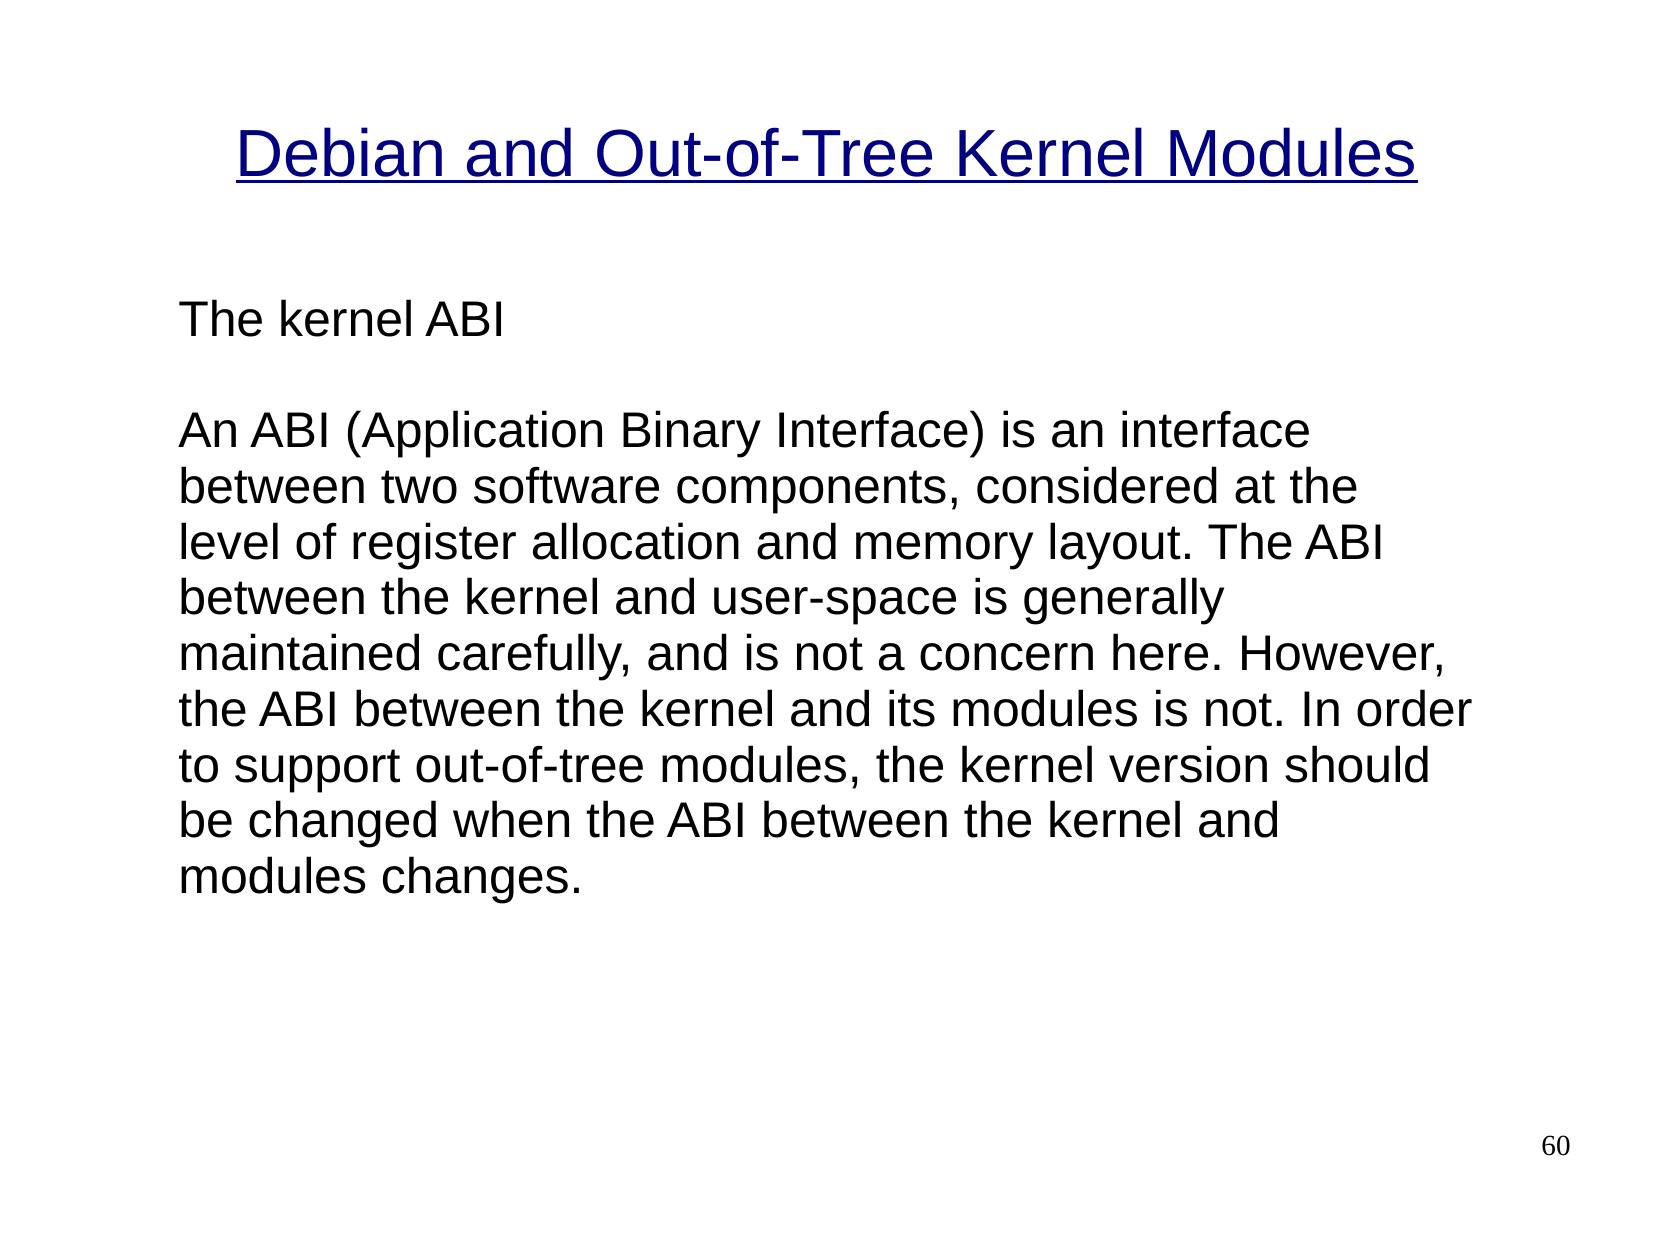

# Debian and Out-of-Tree Kernel Modules
The kernel ABI
An ABI (Application Binary Interface) is an interface between two software components, considered at the level of register allocation and memory layout. The ABI between the kernel and user-space is generally maintained carefully, and is not a concern here. However, the ABI between the kernel and its modules is not. In order to support out-of-tree modules, the kernel version should be changed when the ABI between the kernel and modules changes.
60